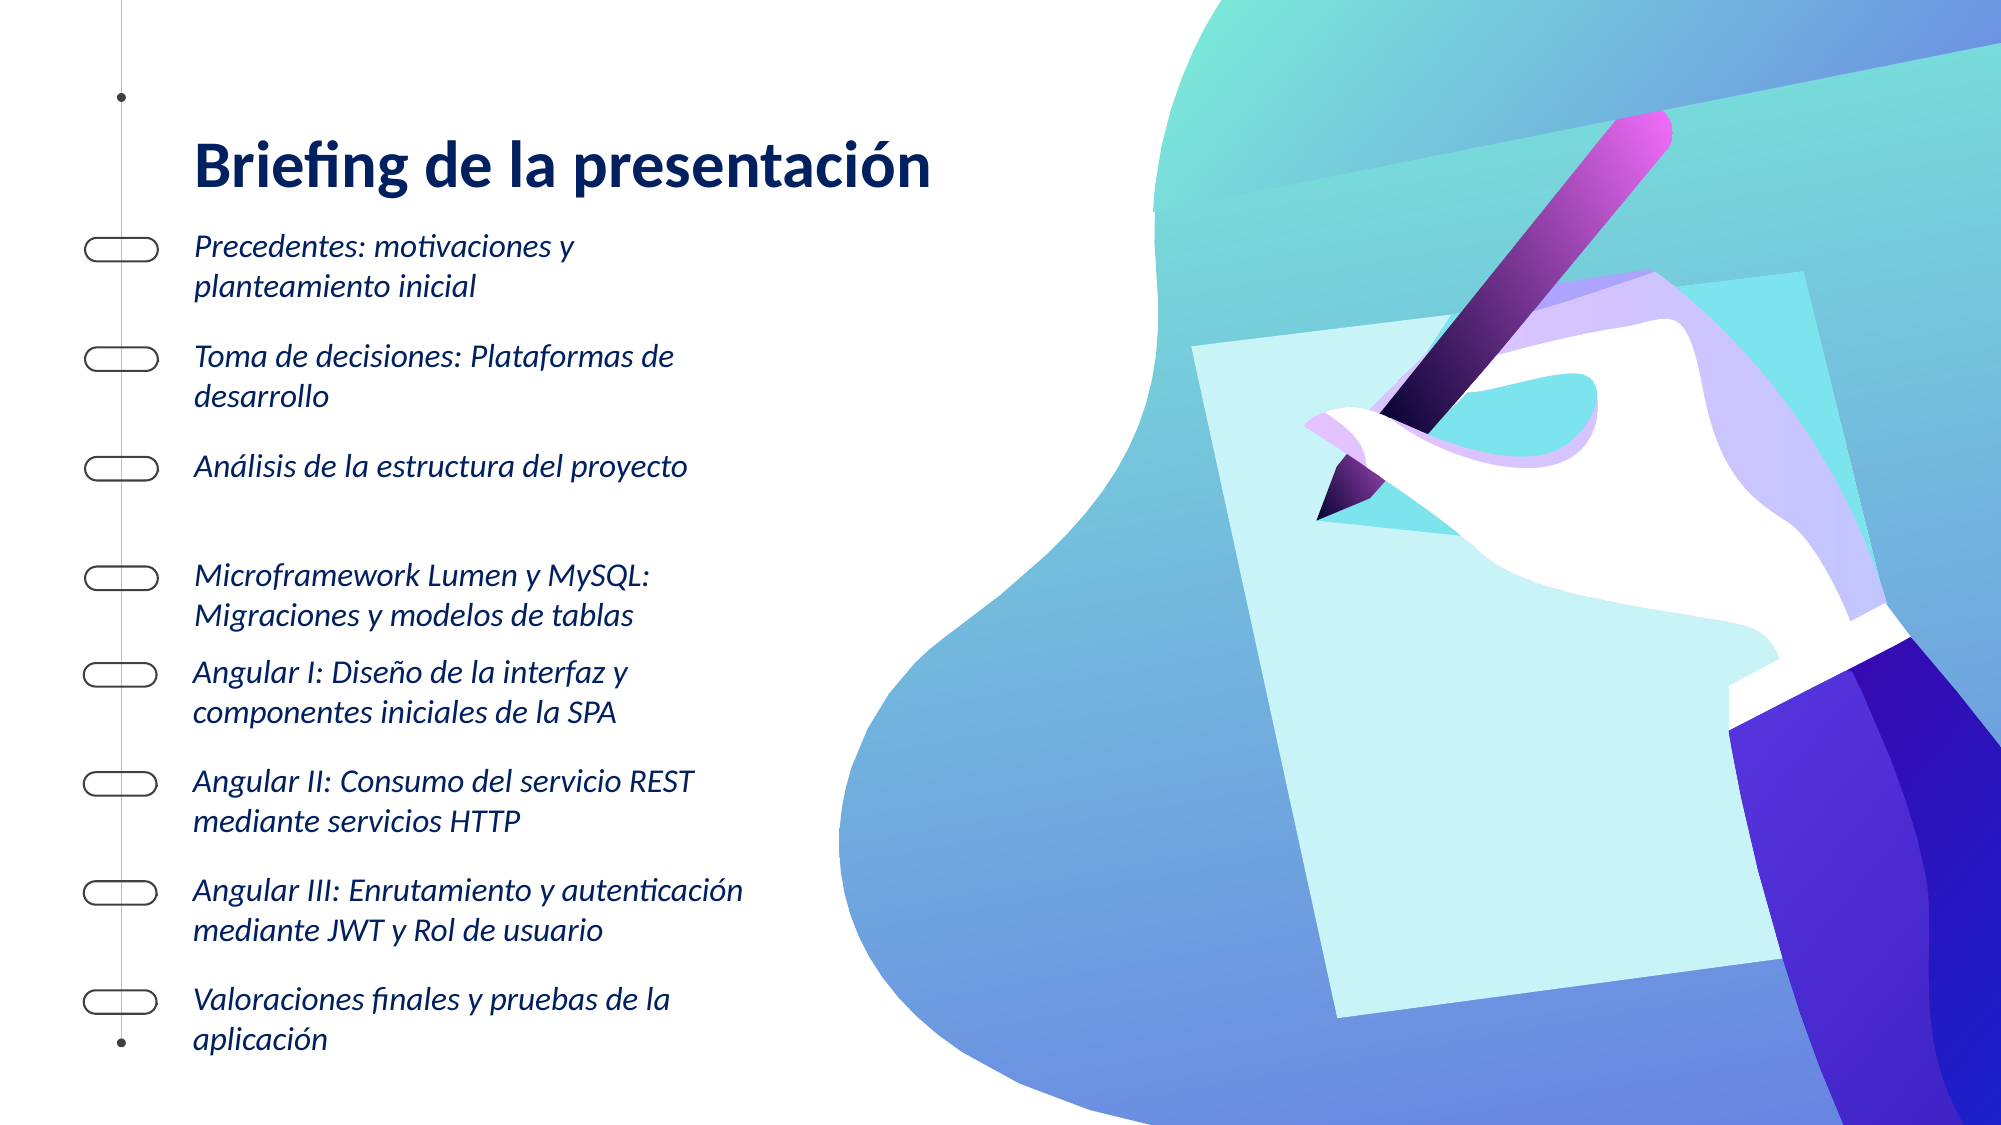

# Diapositiva de recursos humanos 2
Briefing de la presentación
Precedentes: motivaciones y planteamiento inicial
Toma de decisiones: Plataformas de desarrollo
Análisis de la estructura del proyecto
Microframework Lumen y MySQL: Migraciones y modelos de tablas
Angular I: Diseño de la interfaz y componentes iniciales de la SPA
Angular II: Consumo del servicio REST mediante servicios HTTP
Angular III: Enrutamiento y autenticación mediante JWT y Rol de usuario
Valoraciones finales y pruebas de la aplicación